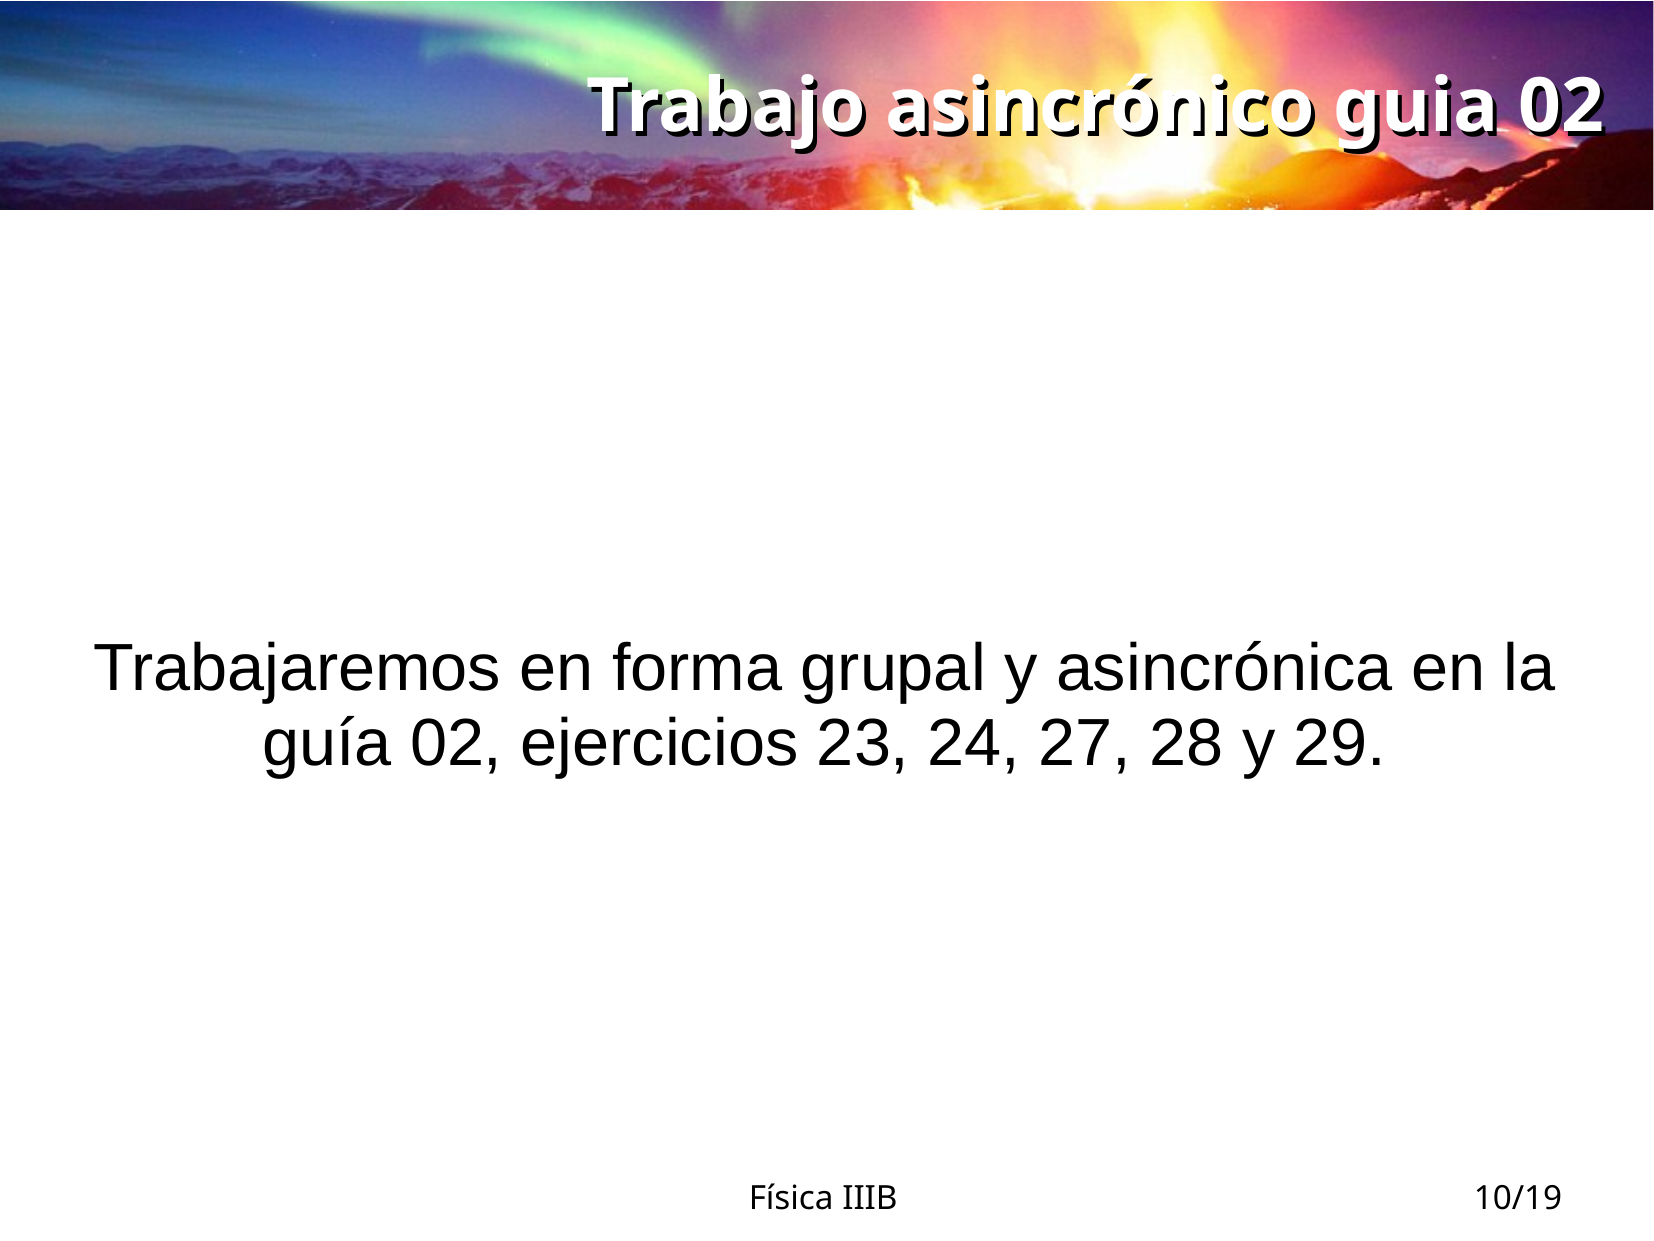

# Trabajo asincrónico guia 02
Trabajaremos en forma grupal y asincrónica en la guía 02, ejercicios 23, 24, 27, 28 y 29.
Física IIIB
10